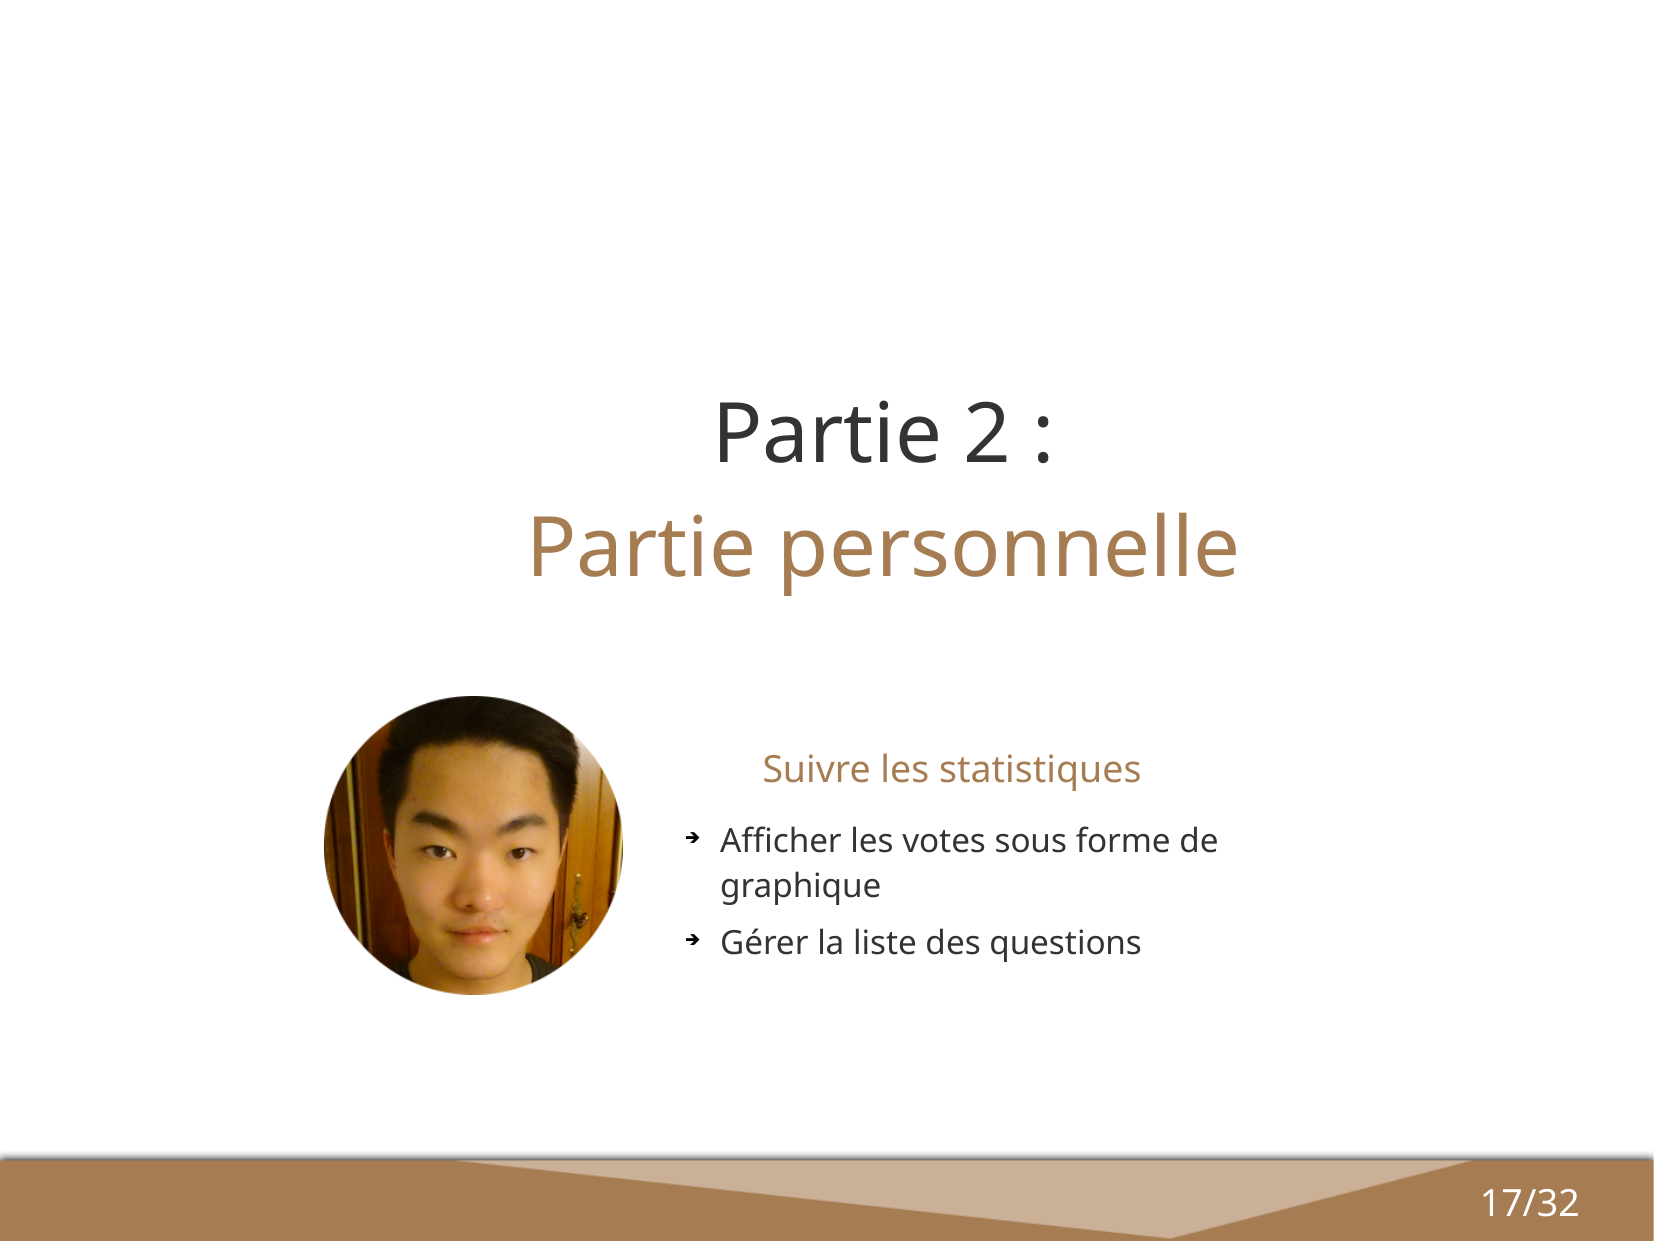

Partie 2 :
Partie personnelle
Suivre les statistiques
Afficher les votes sous forme de graphique
Gérer la liste des questions